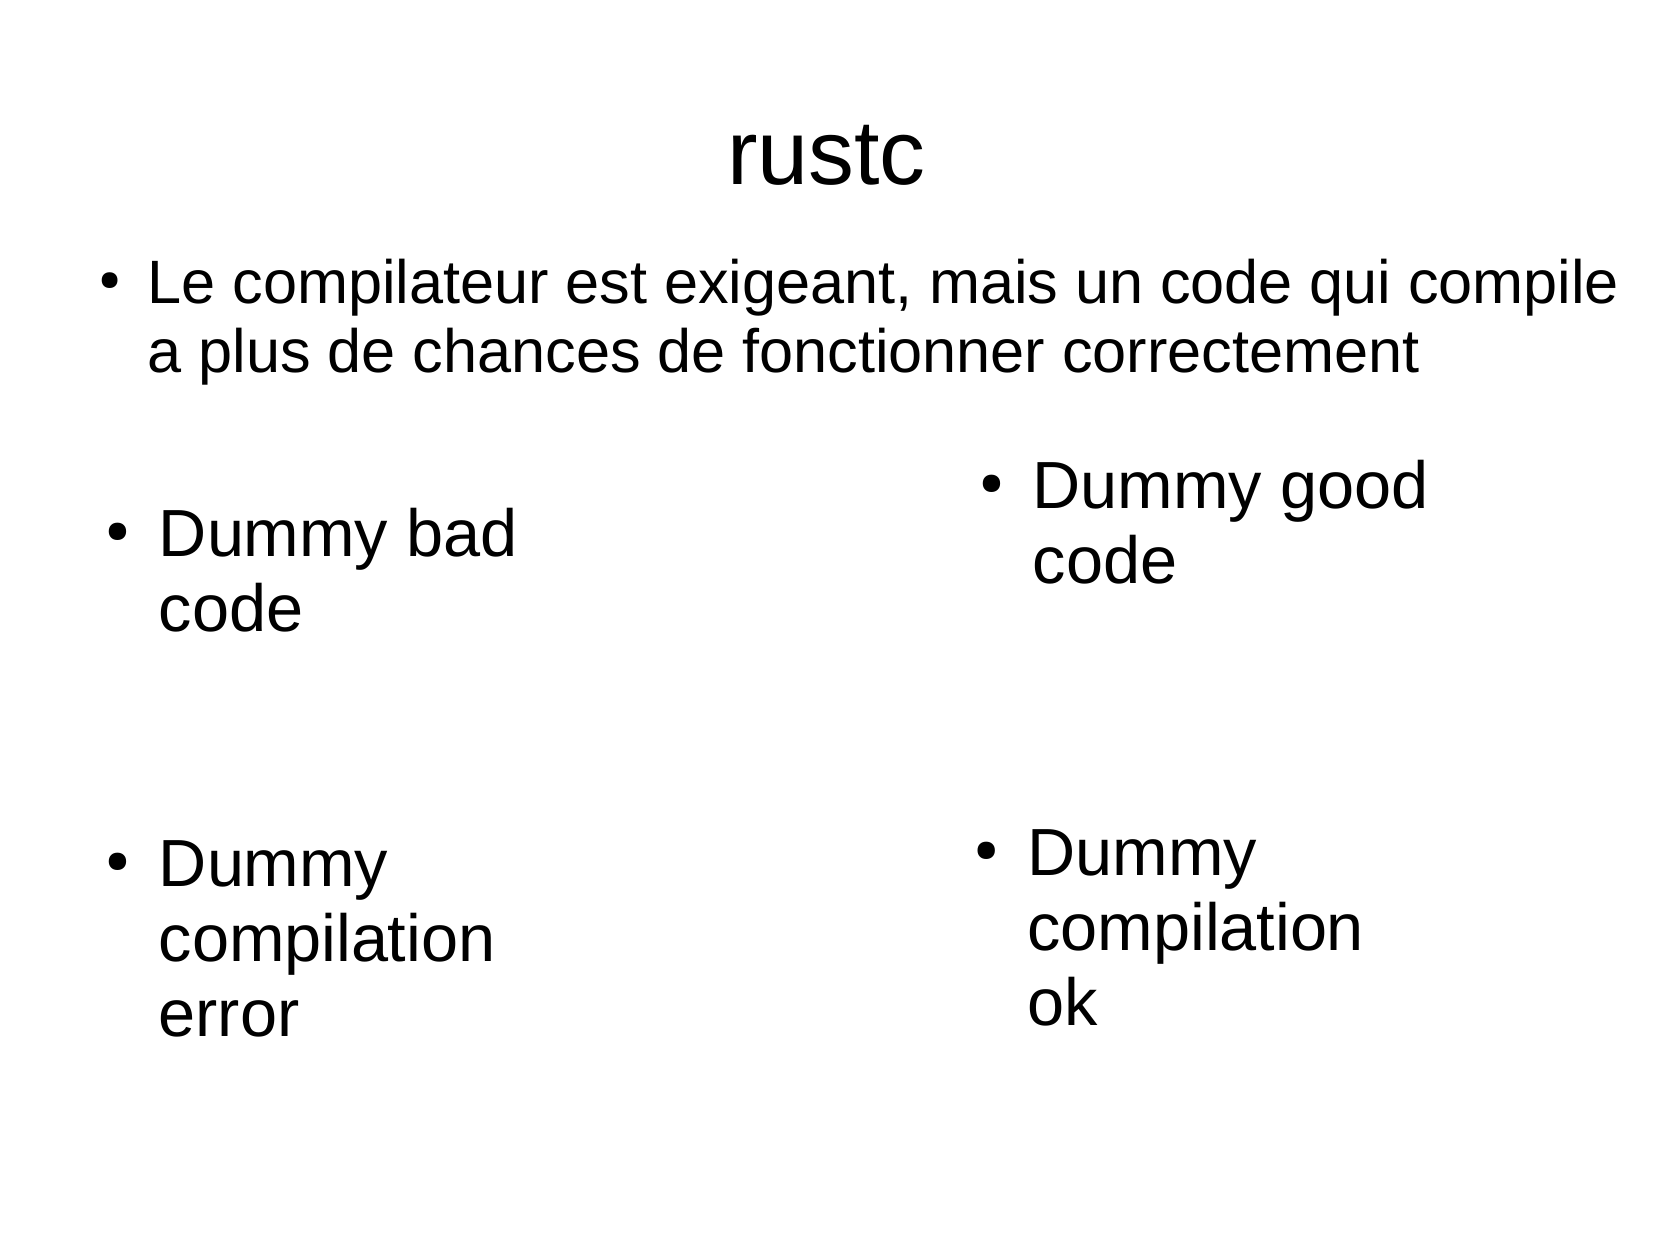

# rustc
Le compilateur est exigeant, mais un code qui compile a plus de chances de fonctionner correctement
Dummy good code
Dummy bad code
Dummy compilation ok
Dummy compilation error